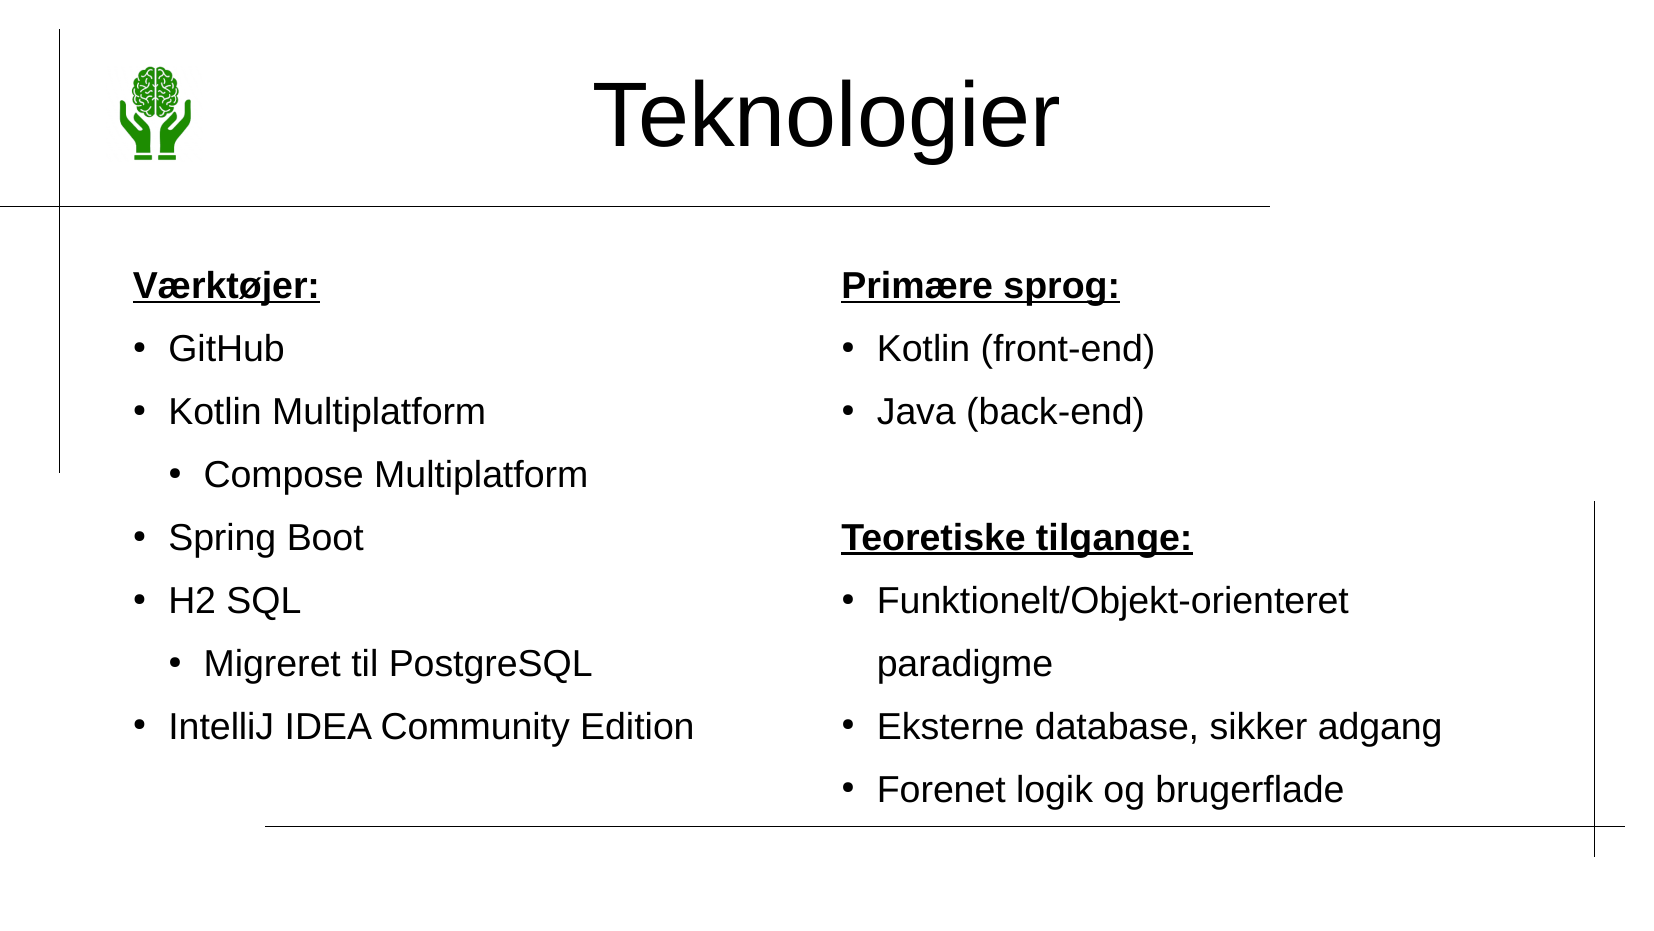

# Teknologier
Værktøjer:
GitHub
Kotlin Multiplatform
Compose Multiplatform
Spring Boot
H2 SQL
Migreret til PostgreSQL
IntelliJ IDEA Community Edition
Primære sprog:
Kotlin (front-end)
Java (back-end)
Teoretiske tilgange:
Funktionelt/Objekt-orienteret paradigme
Eksterne database, sikker adgang
Forenet logik og brugerflade